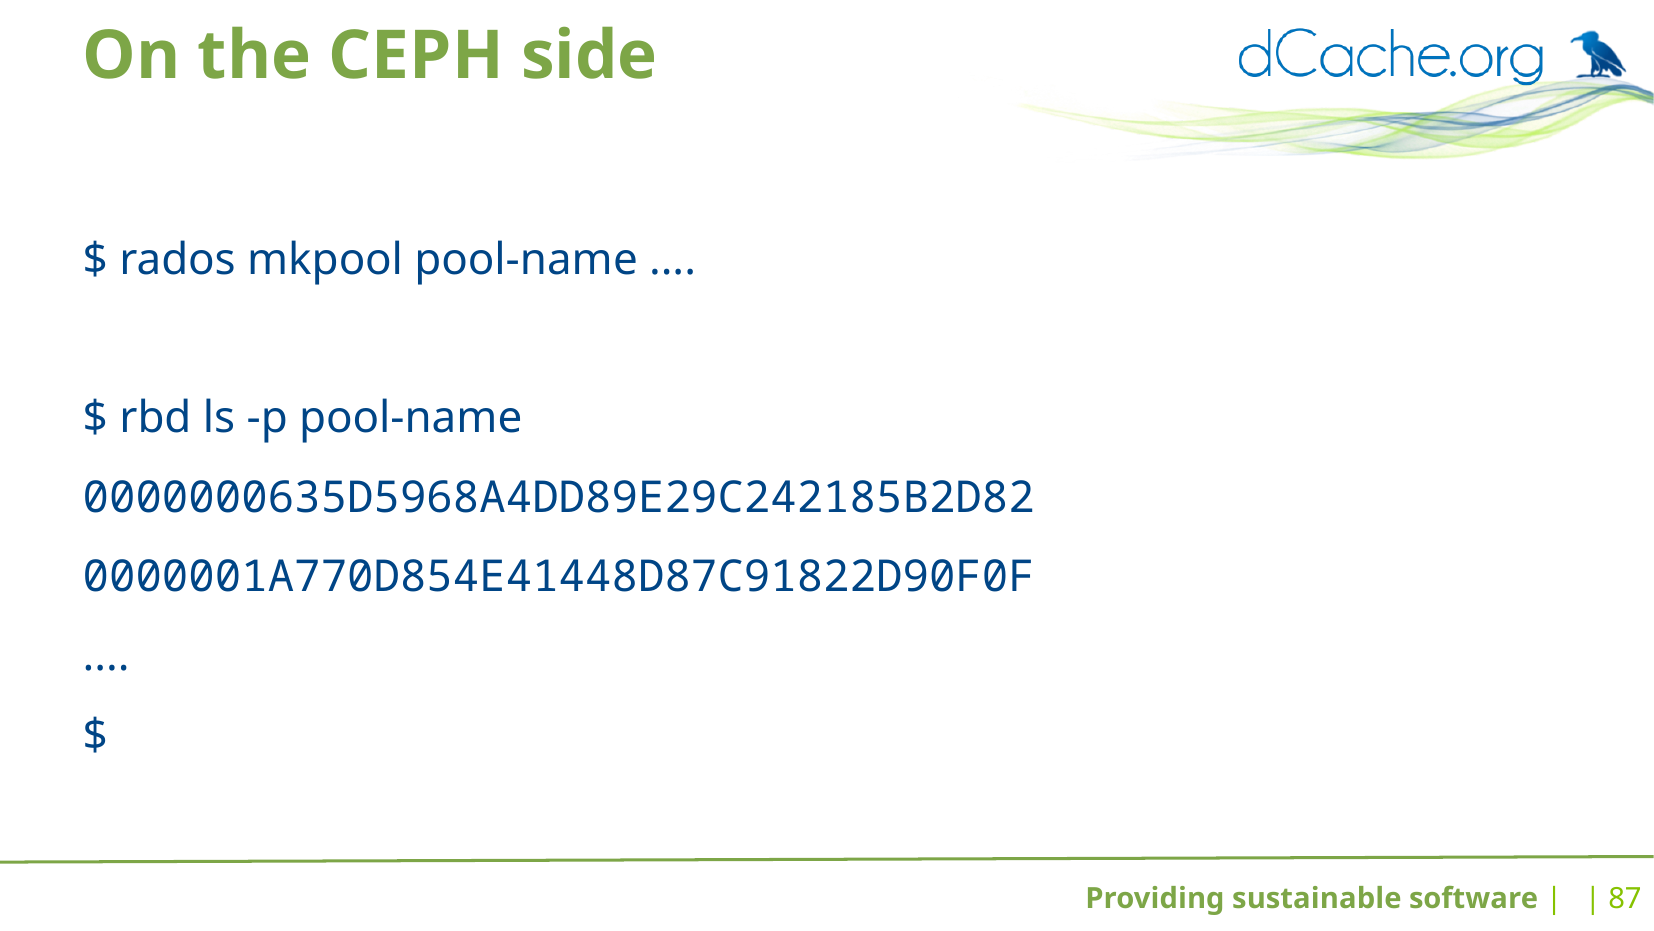

# On the CEPH side
$ rados mkpool pool-name ....
$ rbd ls -p pool-name
0000000635D5968A4DD89E29C242185B2D82
0000001A770D854E41448D87C91822D90F0F
....
$
87